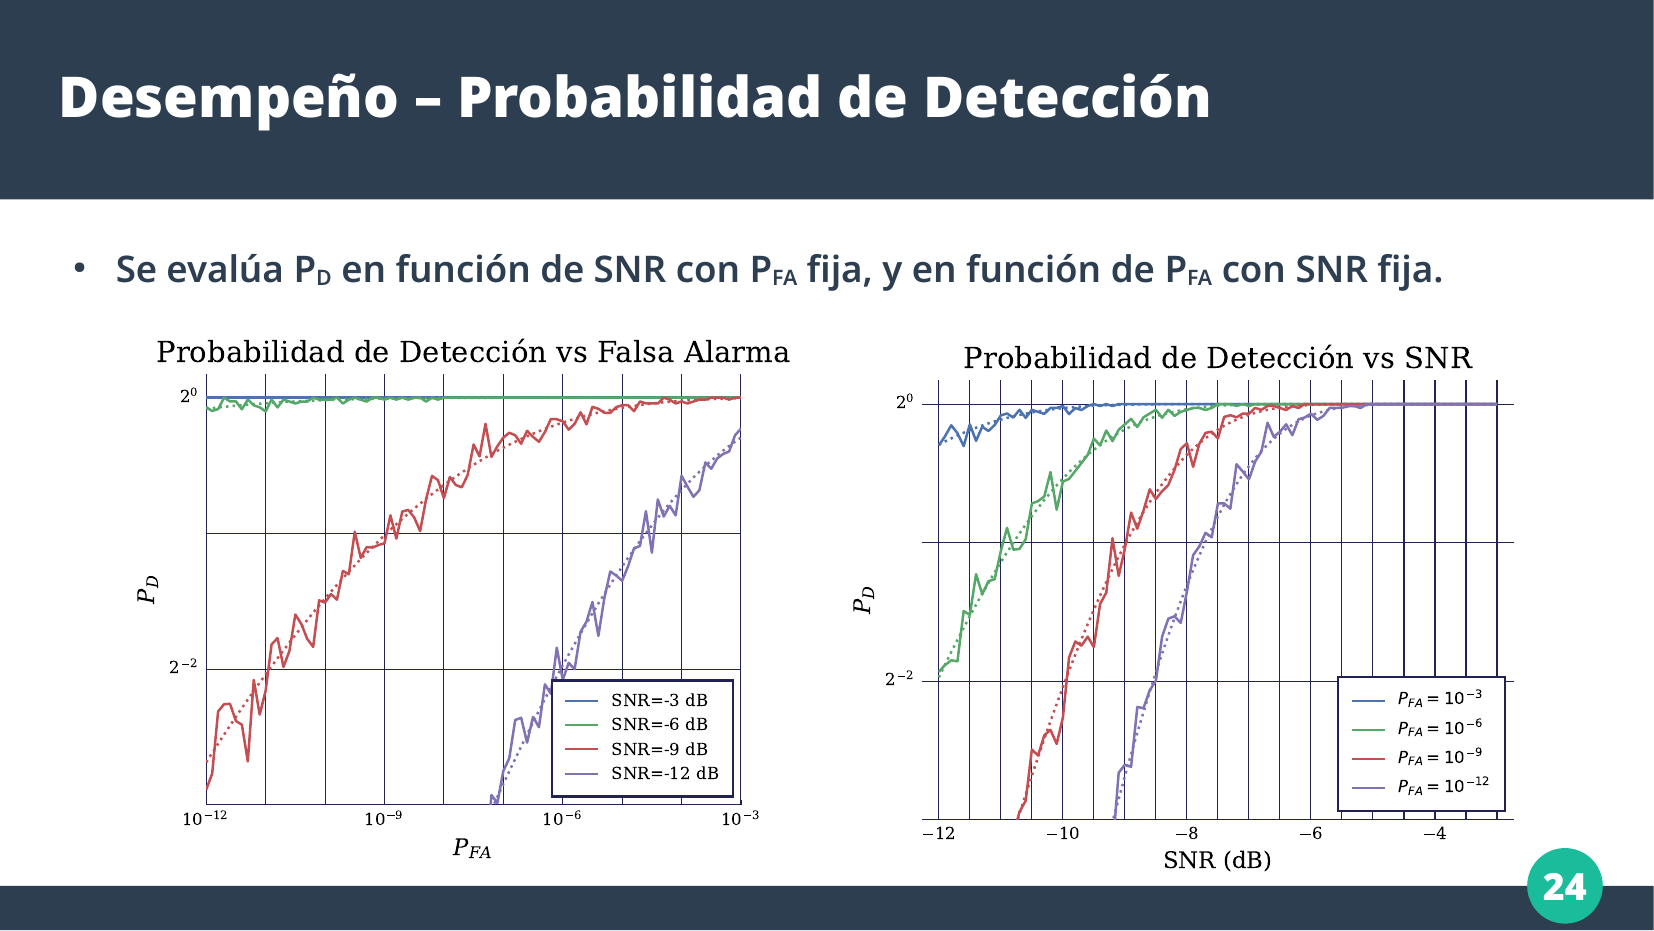

# Desempeño – Probabilidad de Detección
Se evalúa PD en función de SNR con PFA fija, y en función de PFA con SNR fija.